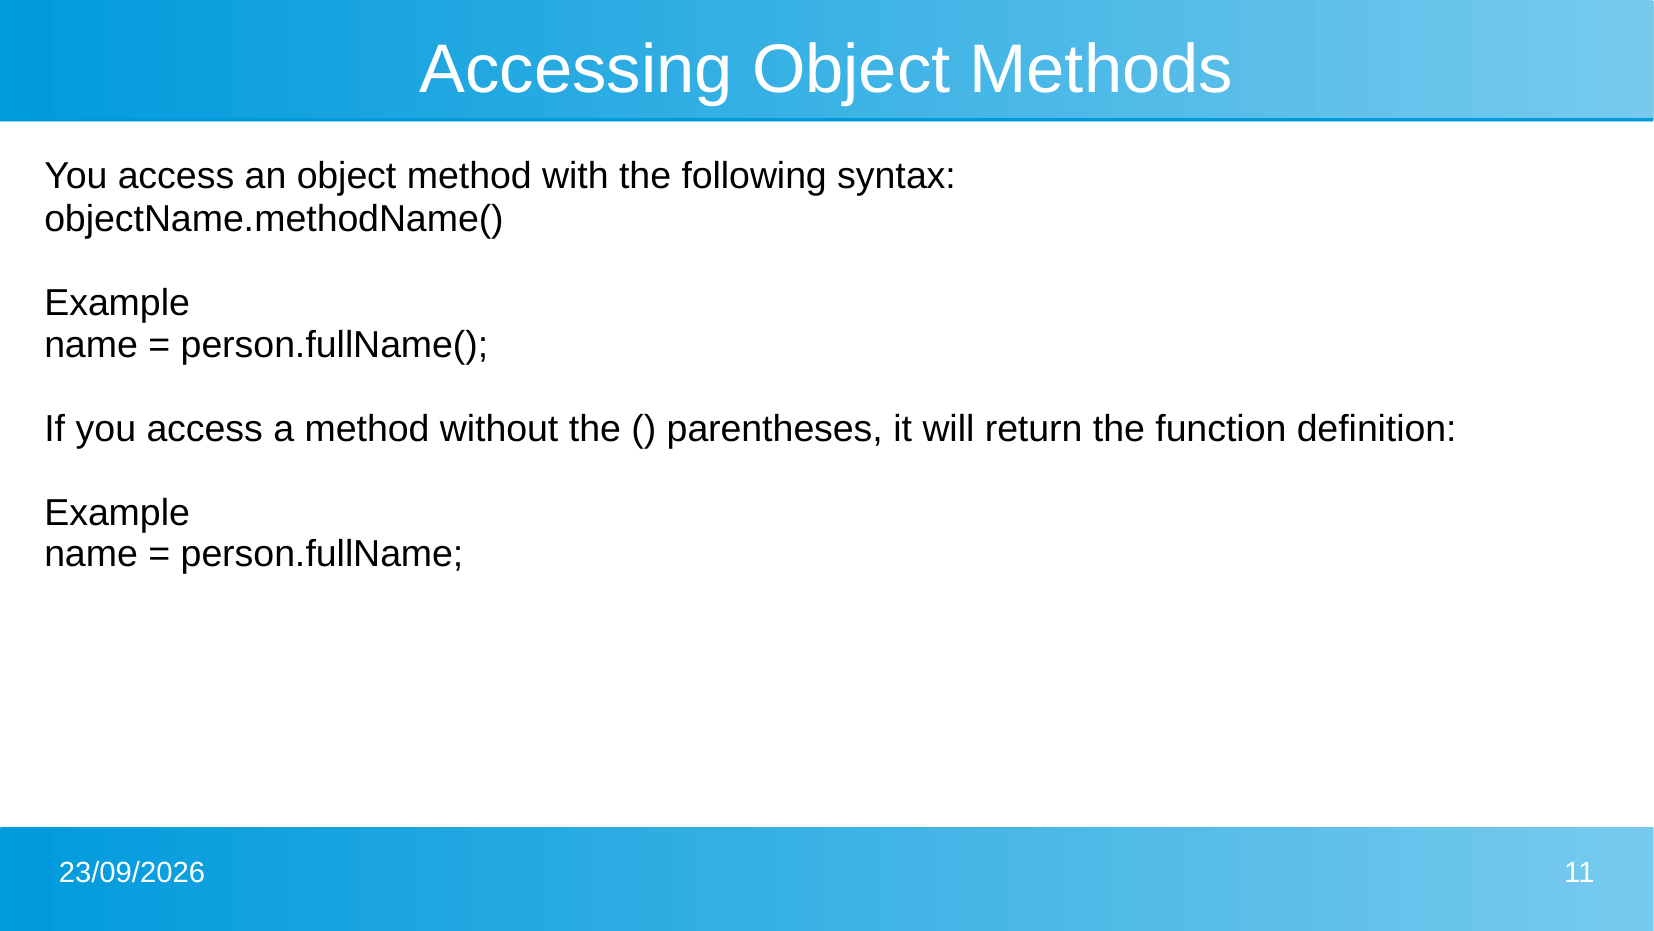

# Accessing Object Methods
You access an object method with the following syntax:
objectName.methodName()
Example
name = person.fullName();
If you access a method without the () parentheses, it will return the function definition:
Example
name = person.fullName;
11